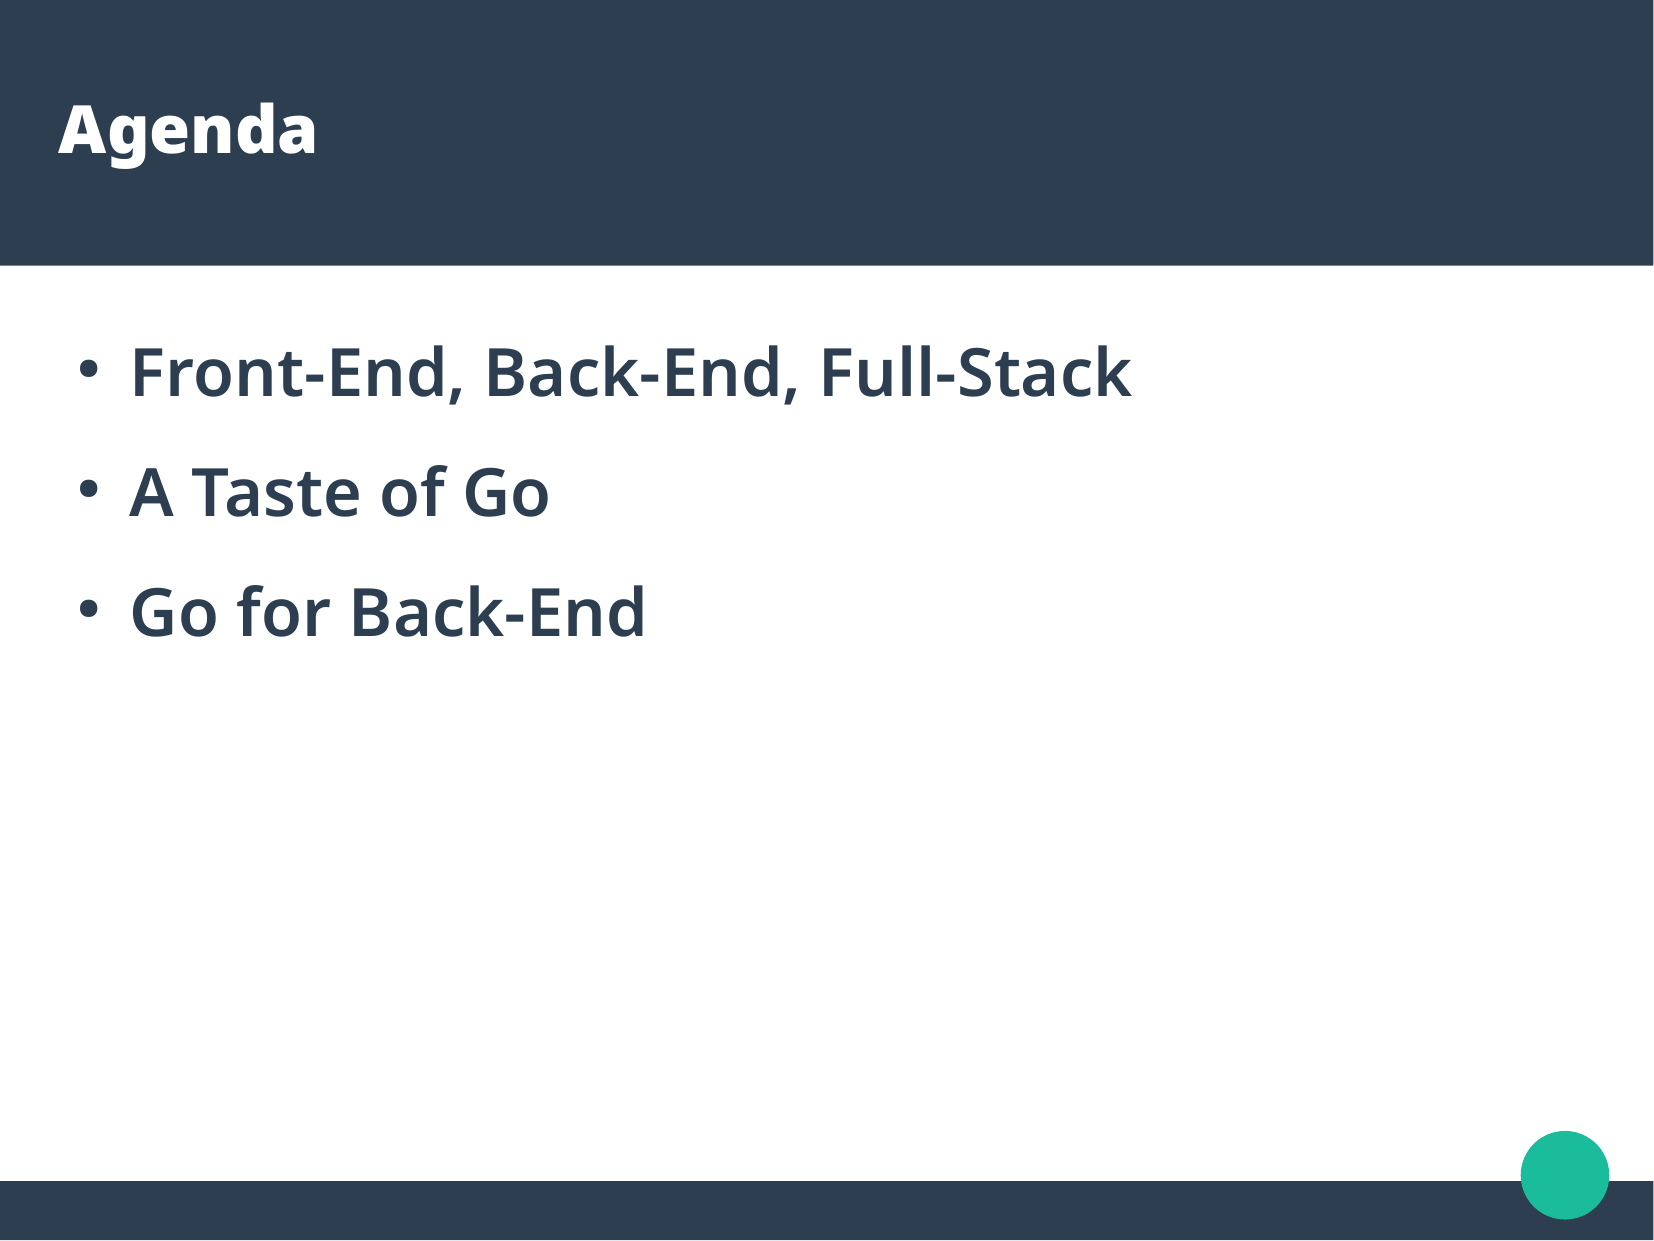

# Agenda
Front-End, Back-End, Full-Stack
A Taste of Go
Go for Back-End